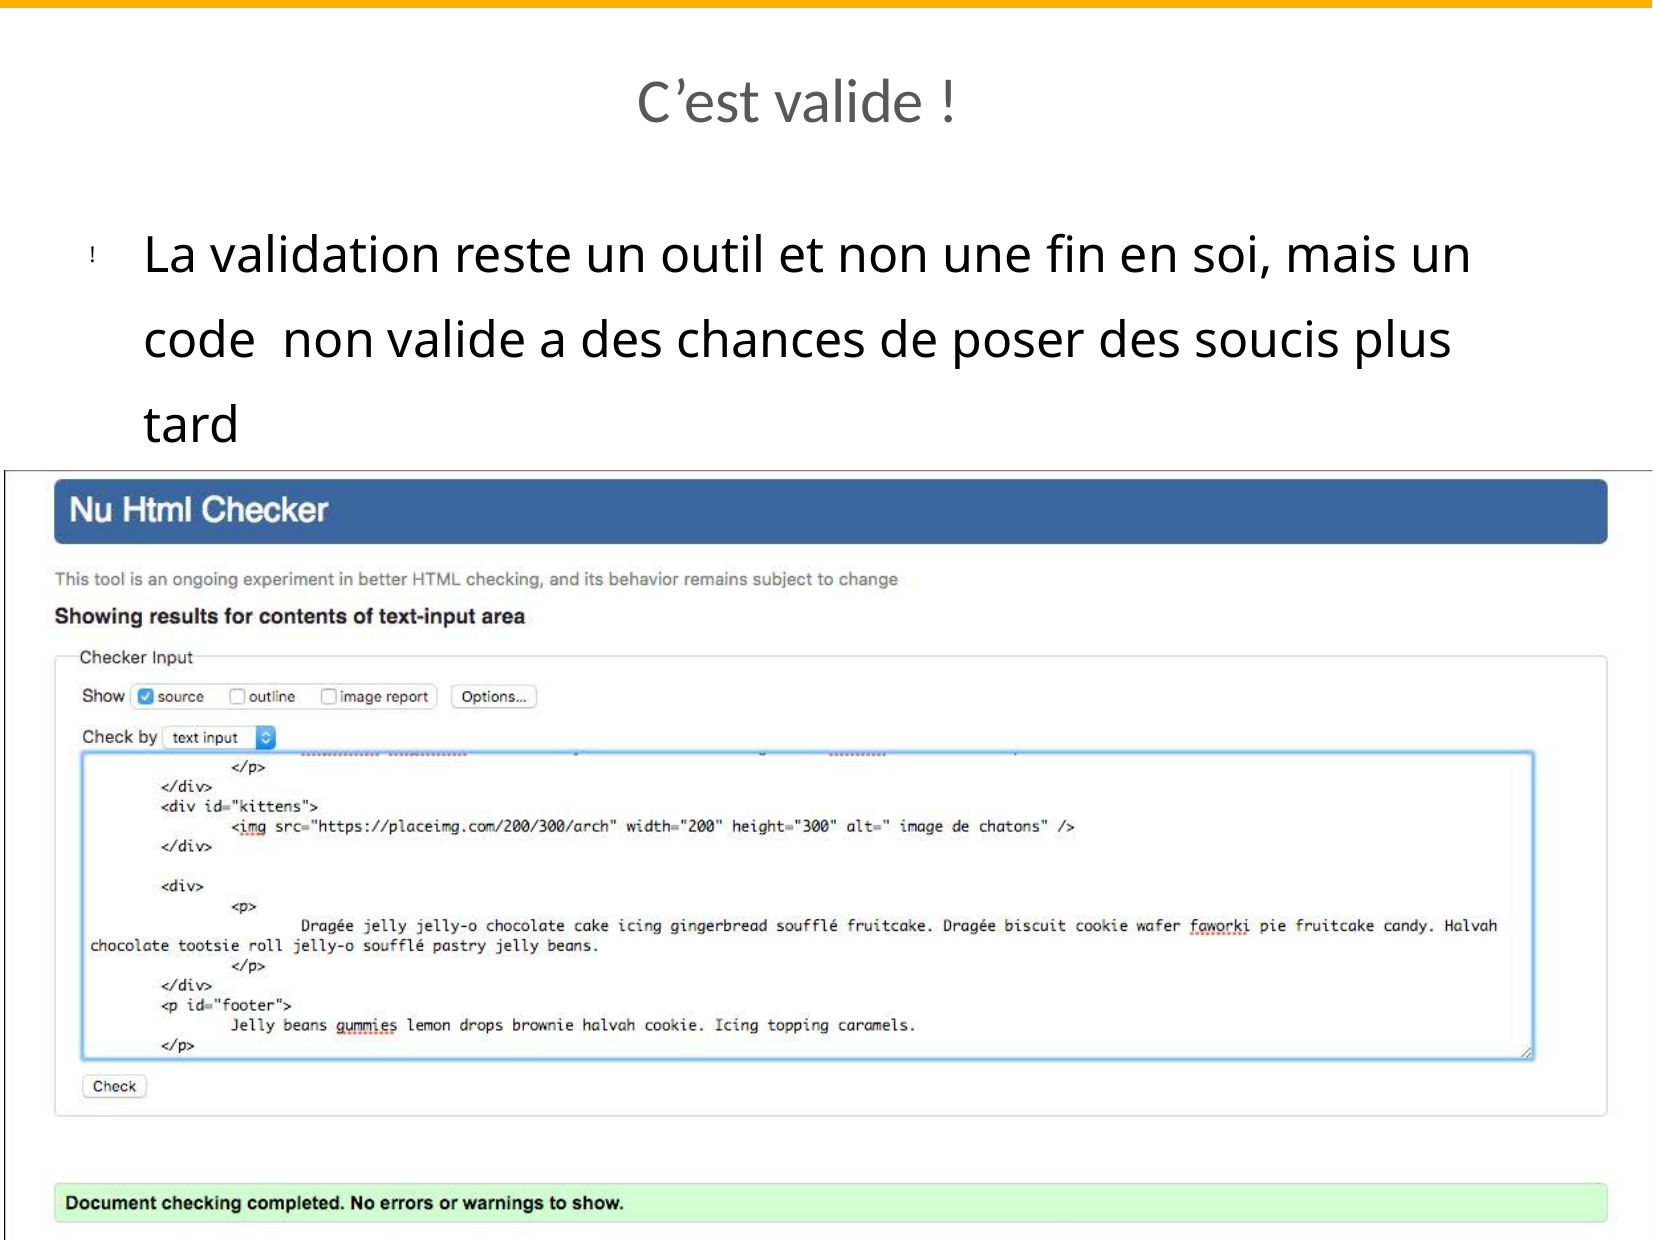

# C’est valide !
La validation reste un outil et non une fin en soi, mais un code non valide a des chances de poser des soucis plus tard
!
Initiation HTML CSS - Stéphanie Walter - 2016 / 2017
54